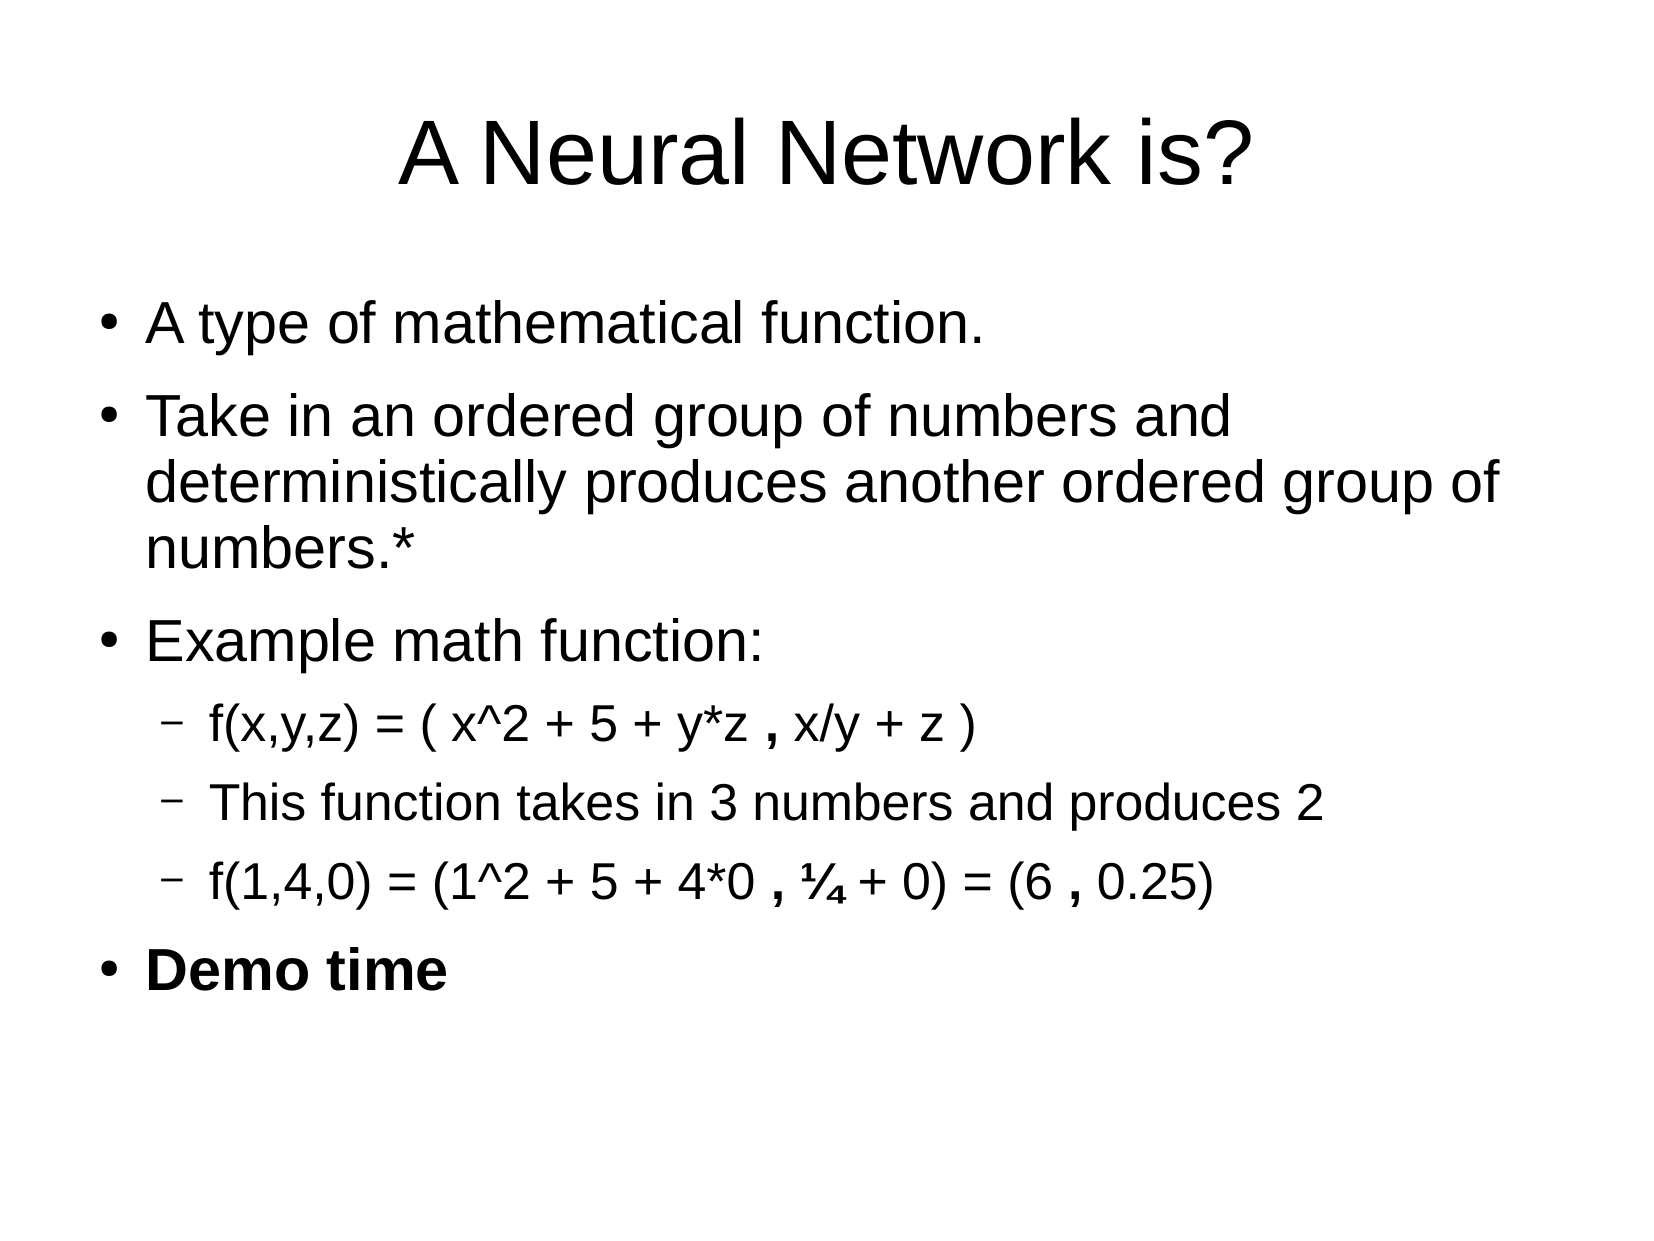

# A Neural Network is?
A type of mathematical function.
Take in an ordered group of numbers and deterministically produces another ordered group of numbers.*
Example math function:
f(x,y,z) = ( x^2 + 5 + y*z , x/y + z )
This function takes in 3 numbers and produces 2
f(1,4,0) = (1^2 + 5 + 4*0 , ¼ + 0) = (6 , 0.25)
Demo time